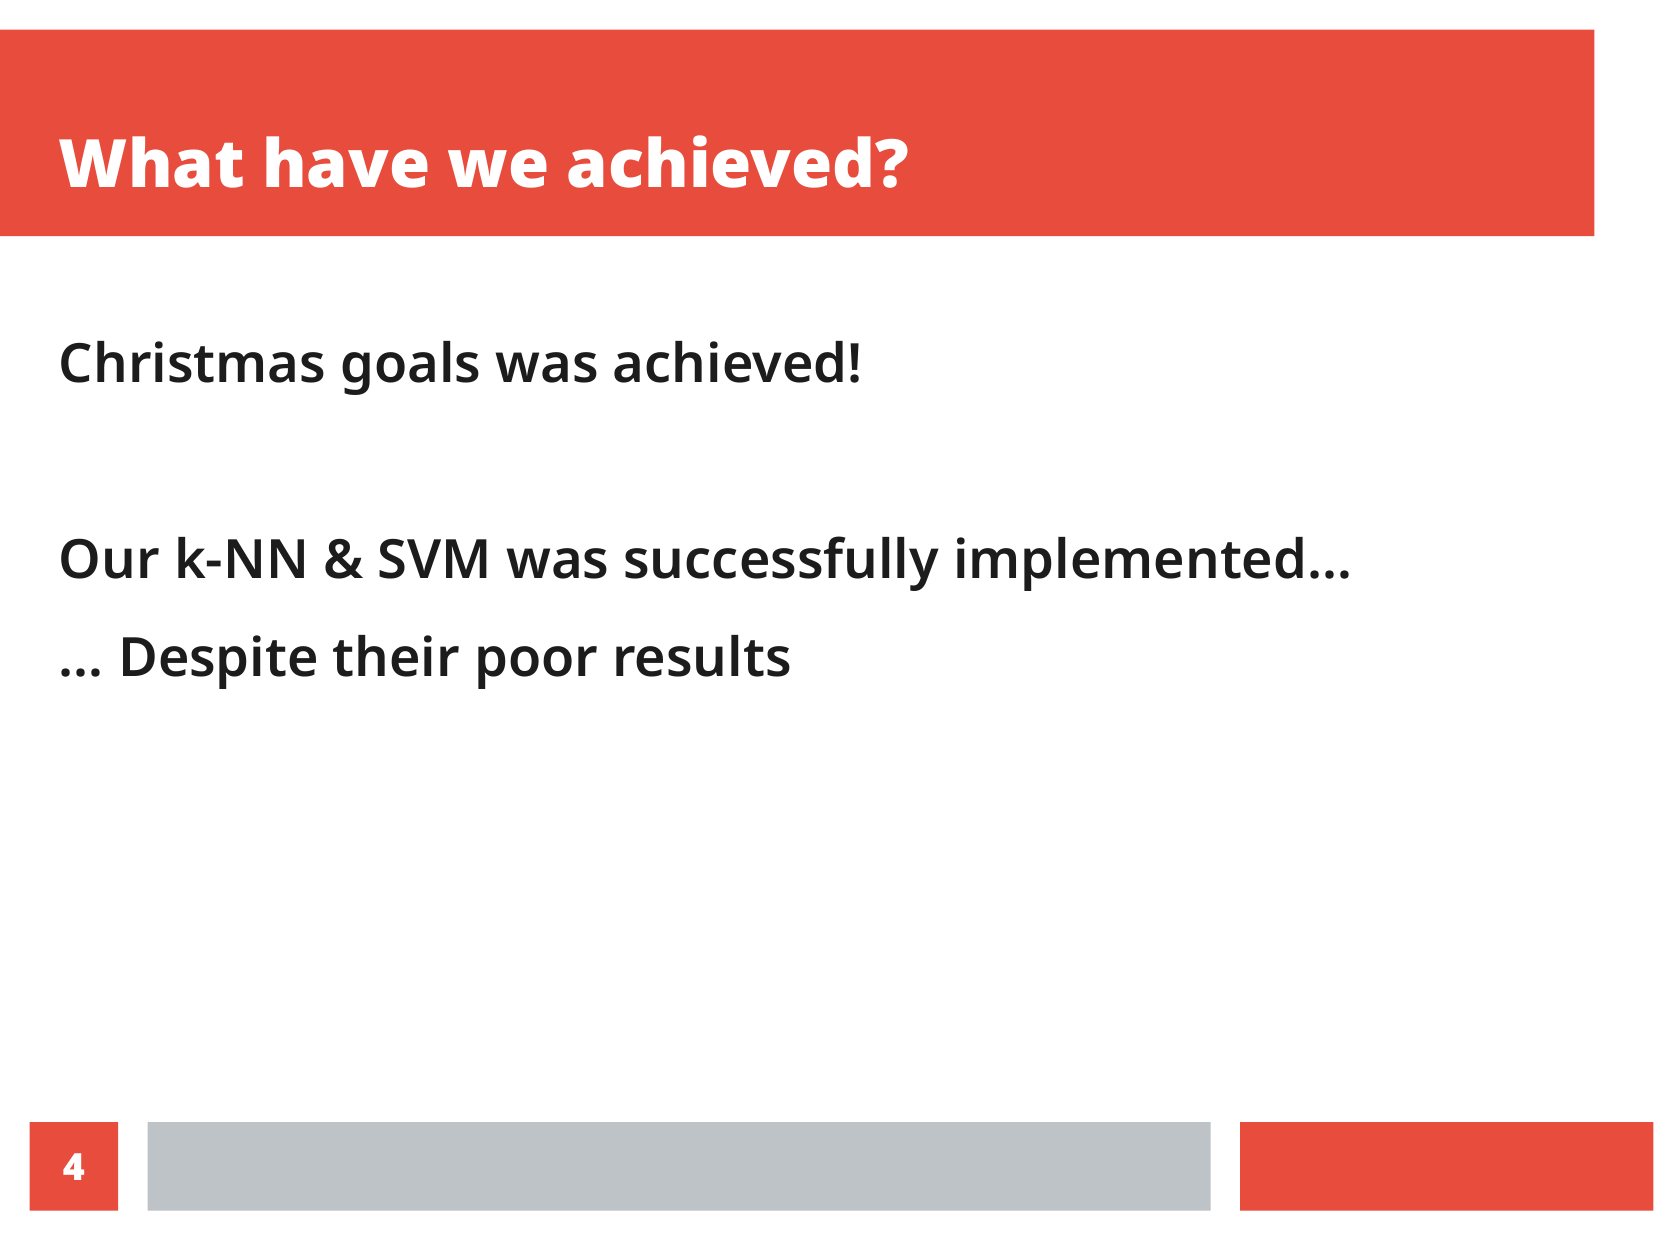

# What have we achieved?
Christmas goals was achieved!
Our k-NN & SVM was successfully implemented…
… Despite their poor results
4